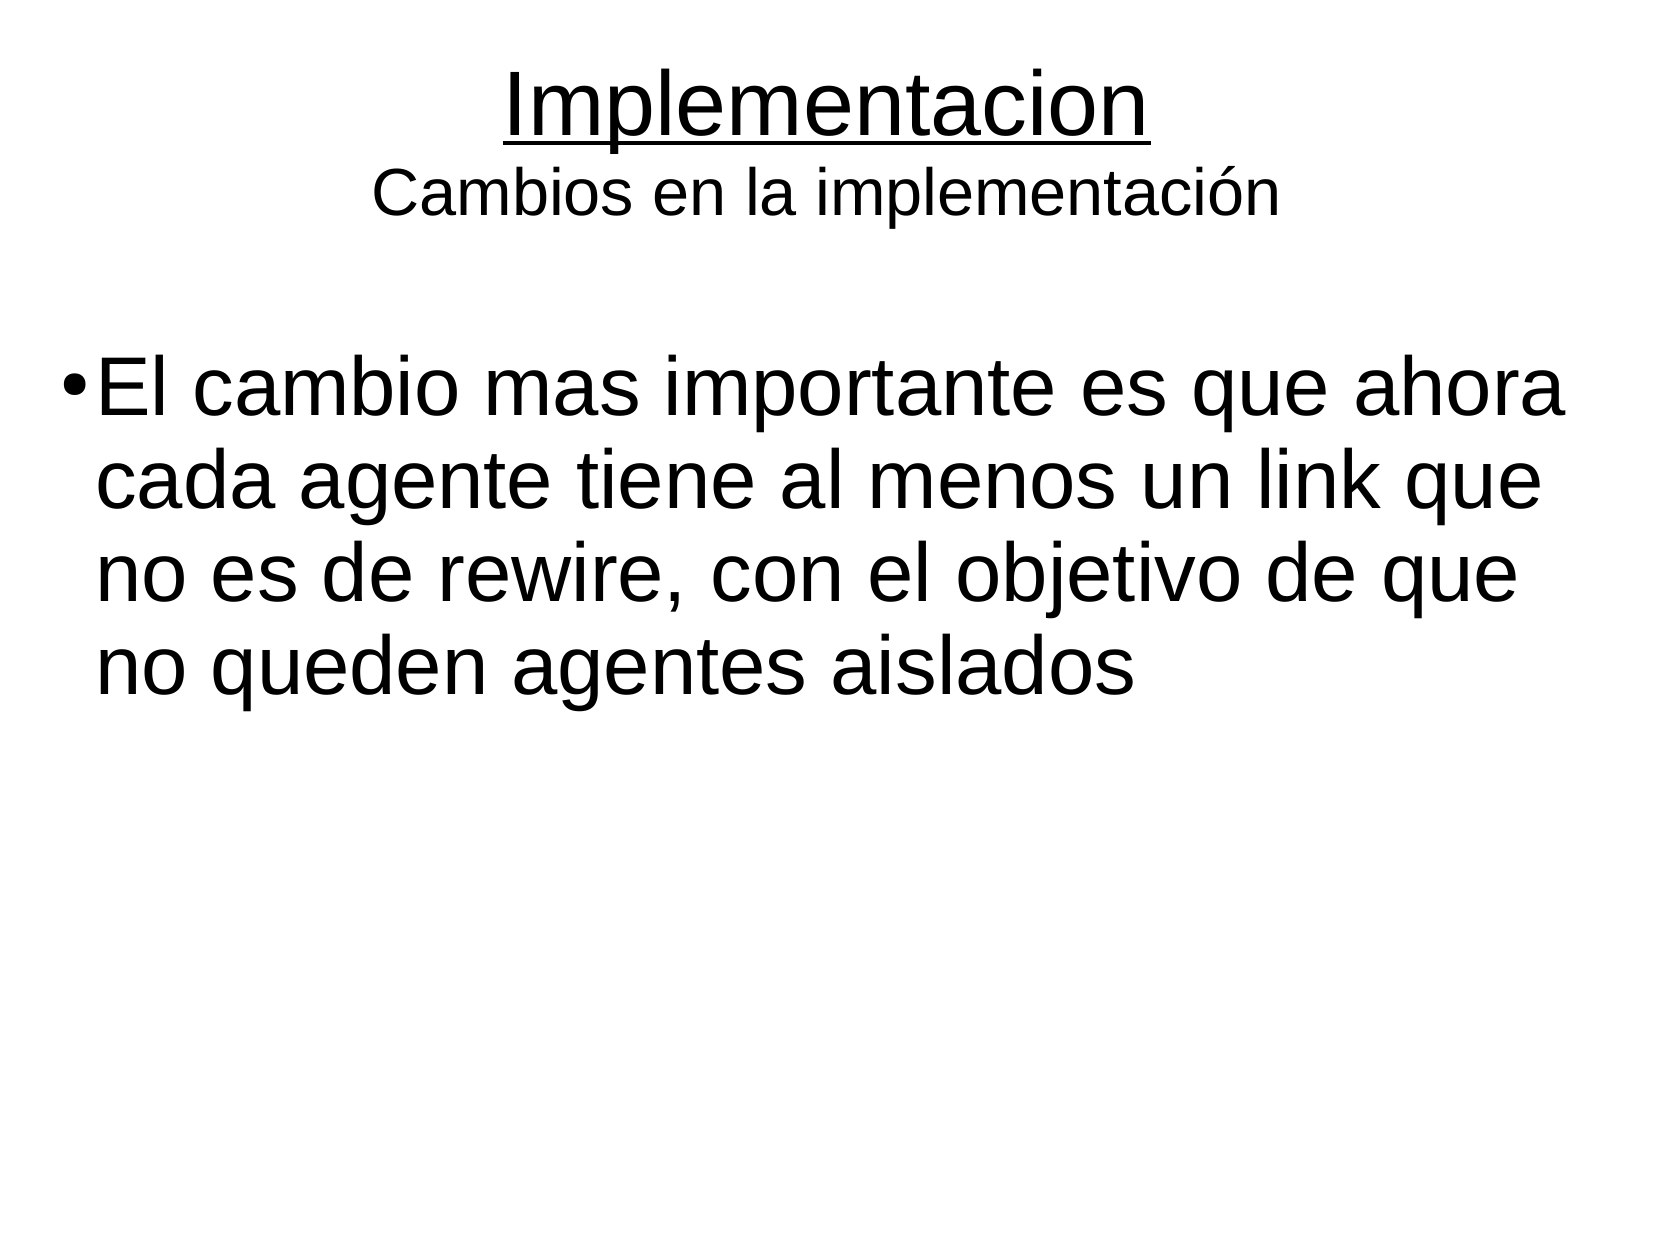

# Implementacion Cambios en la implementación
El cambio mas importante es que ahora cada agente tiene al menos un link que no es de rewire, con el objetivo de que no queden agentes aislados